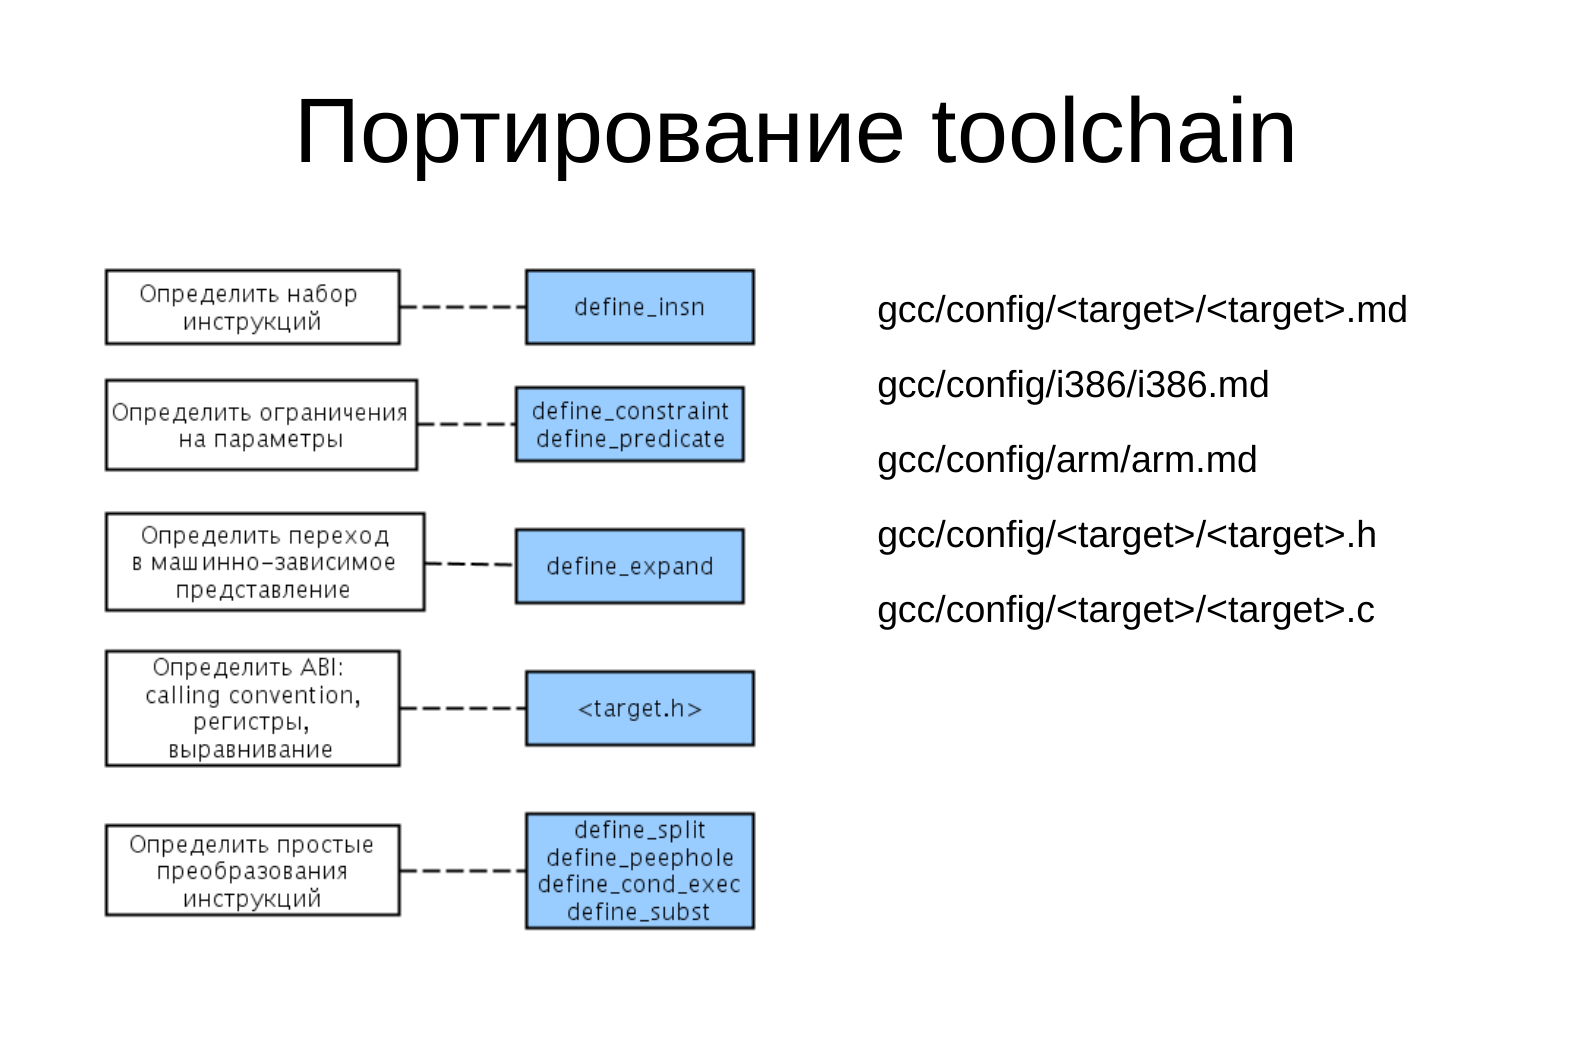

# Портирование toolchain
gcc/config/<target>/<target>.md
gcc/config/i386/i386.md
gcc/config/arm/arm.md
gcc/config/<target>/<target>.h
gcc/config/<target>/<target>.c